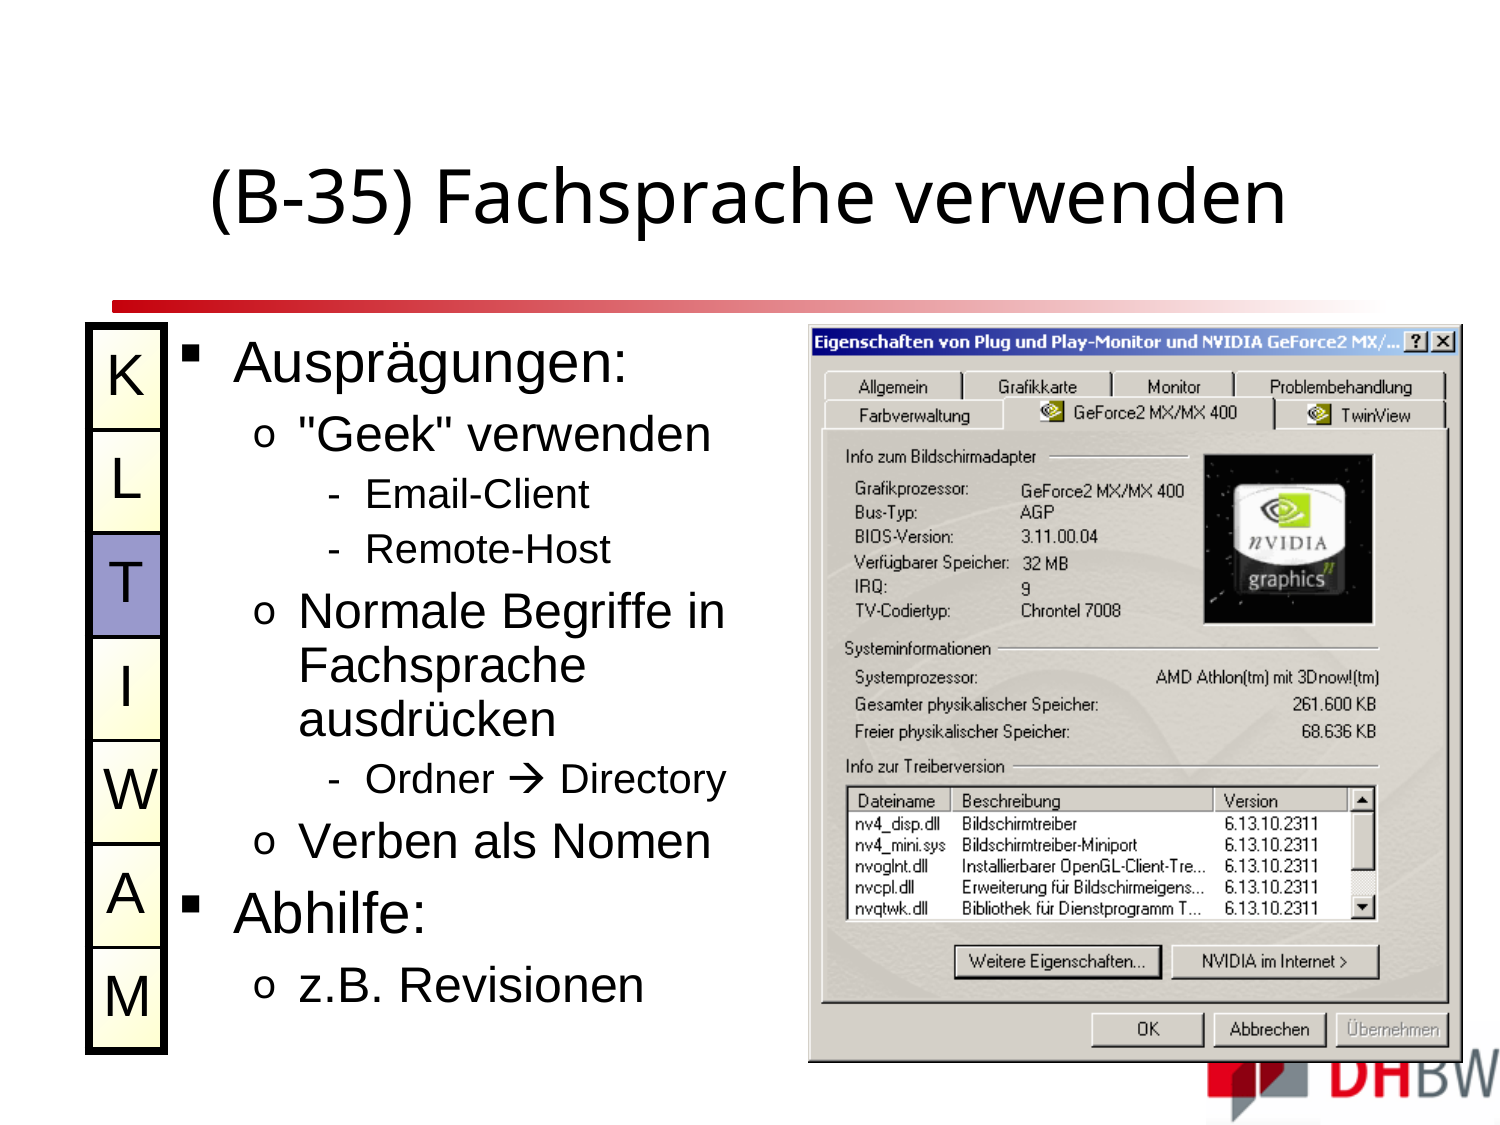

# (B-35) Fachsprache verwenden
Ausprägungen:
"Geek" verwenden
Email-Client
Remote-Host
Normale Begriffe in Fachsprache ausdrücken
Ordner  Directory
Verben als Nomen
Abhilfe:
z.B. Revisionen
| K |
| --- |
| L |
| T |
| I |
| W |
| A |
| M |